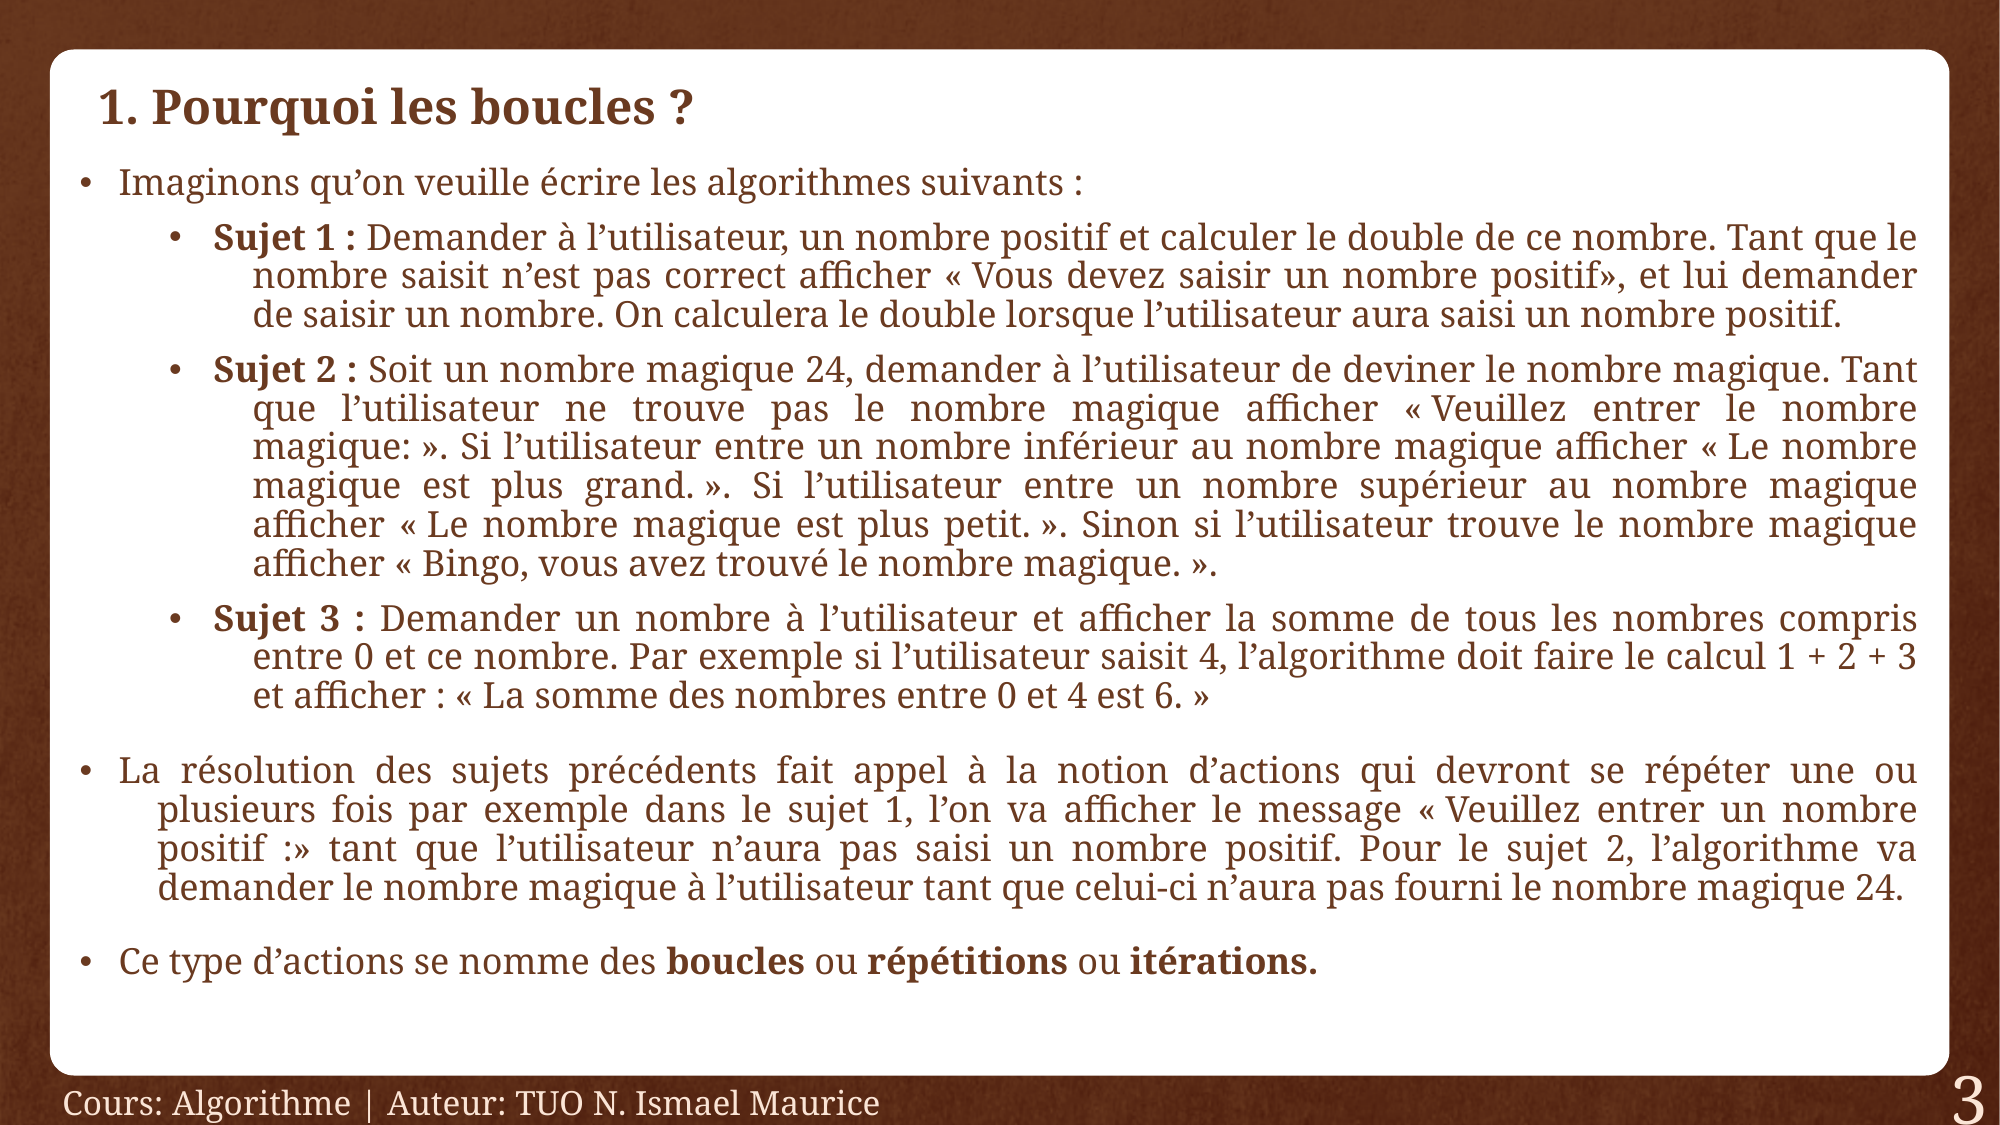

# 1. Pourquoi les boucles ?
Imaginons qu’on veuille écrire les algorithmes suivants :
Sujet 1 : Demander à l’utilisateur, un nombre positif et calculer le double de ce nombre. Tant que le nombre saisit n’est pas correct afficher « Vous devez saisir un nombre positif», et lui demander de saisir un nombre. On calculera le double lorsque l’utilisateur aura saisi un nombre positif.
Sujet 2 : Soit un nombre magique 24, demander à l’utilisateur de deviner le nombre magique. Tant que l’utilisateur ne trouve pas le nombre magique afficher « Veuillez entrer le nombre magique: ». Si l’utilisateur entre un nombre inférieur au nombre magique afficher « Le nombre magique est plus grand. ». Si l’utilisateur entre un nombre supérieur au nombre magique afficher « Le nombre magique est plus petit. ». Sinon si l’utilisateur trouve le nombre magique afficher « Bingo, vous avez trouvé le nombre magique. ».
Sujet 3 : Demander un nombre à l’utilisateur et afficher la somme de tous les nombres compris entre 0 et ce nombre. Par exemple si l’utilisateur saisit 4, l’algorithme doit faire le calcul 1 + 2 + 3 et afficher : « La somme des nombres entre 0 et 4 est 6. »
La résolution des sujets précédents fait appel à la notion d’actions qui devront se répéter une ou plusieurs fois par exemple dans le sujet 1, l’on va afficher le message « Veuillez entrer un nombre positif :» tant que l’utilisateur n’aura pas saisi un nombre positif. Pour le sujet 2, l’algorithme va demander le nombre magique à l’utilisateur tant que celui-ci n’aura pas fourni le nombre magique 24.
Ce type d’actions se nomme des boucles ou répétitions ou itérations.
3
Cours: Algorithme | Auteur: TUO N. Ismael Maurice